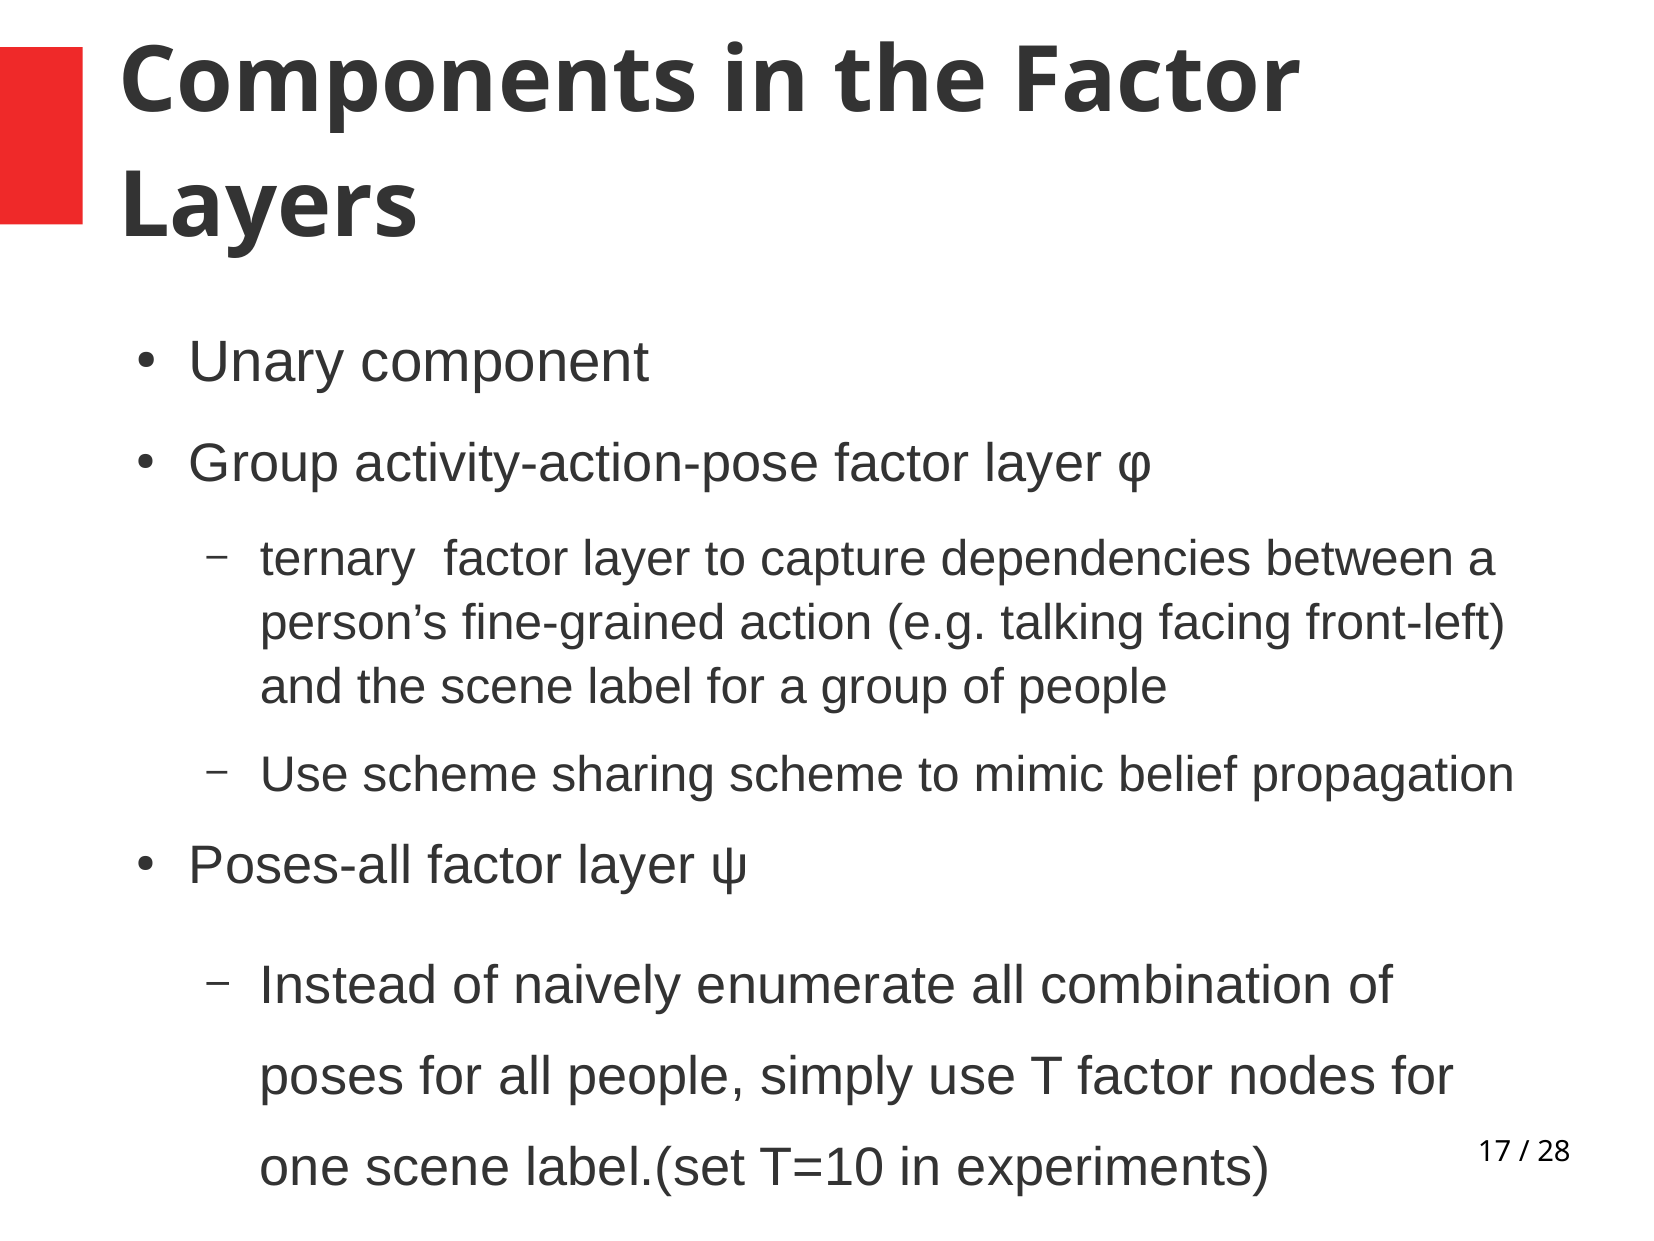

# Components in the Factor Layers
Unary component
Group activity-action-pose factor layer φ
ternary factor layer to capture dependencies between a person’s fine-grained action (e.g. talking facing front-left) and the scene label for a group of people
Use scheme sharing scheme to mimic belief propagation
Poses-all factor layer ψ
Instead of naively enumerate all combination of poses for all people, simply use T factor nodes for one scene label.(set T=10 in experiments)
17